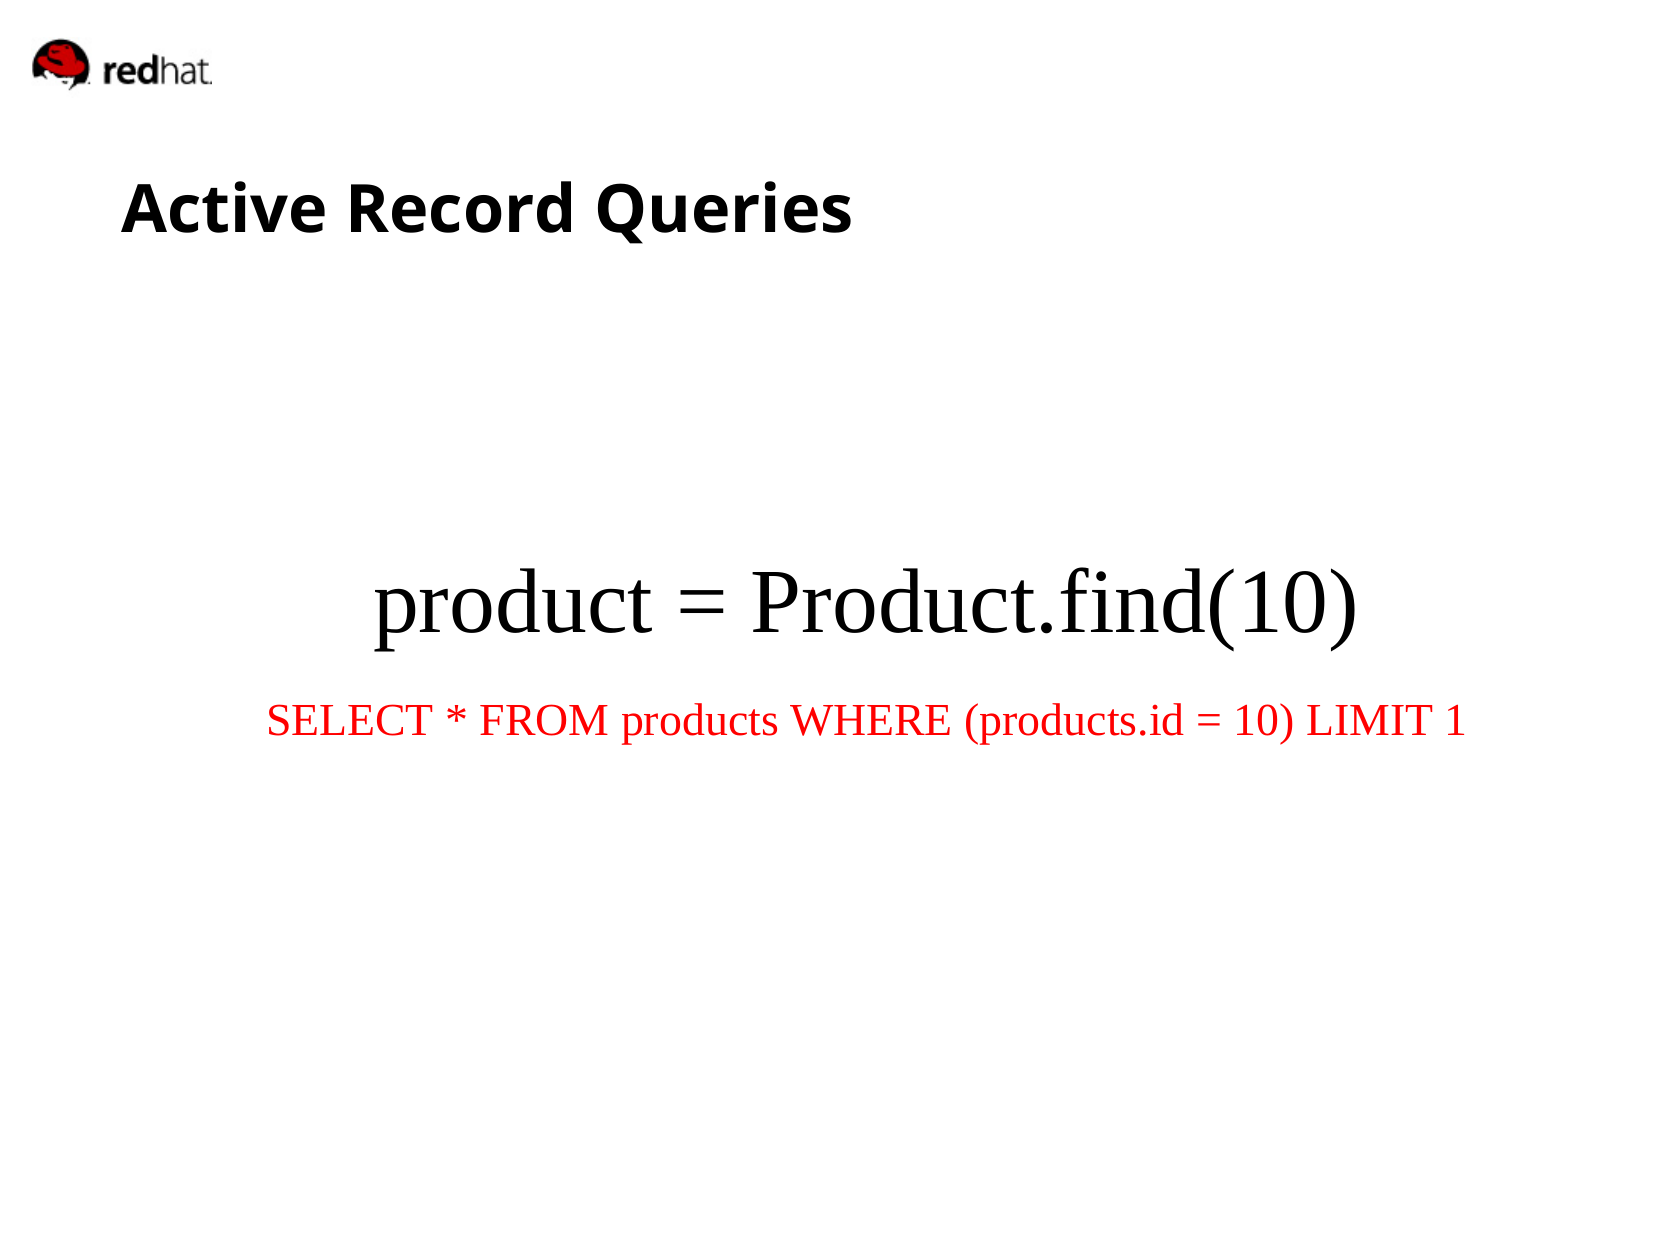

# Active Record Queries
product = Product.find(10)
SELECT * FROM products WHERE (products.id = 10) LIMIT 1